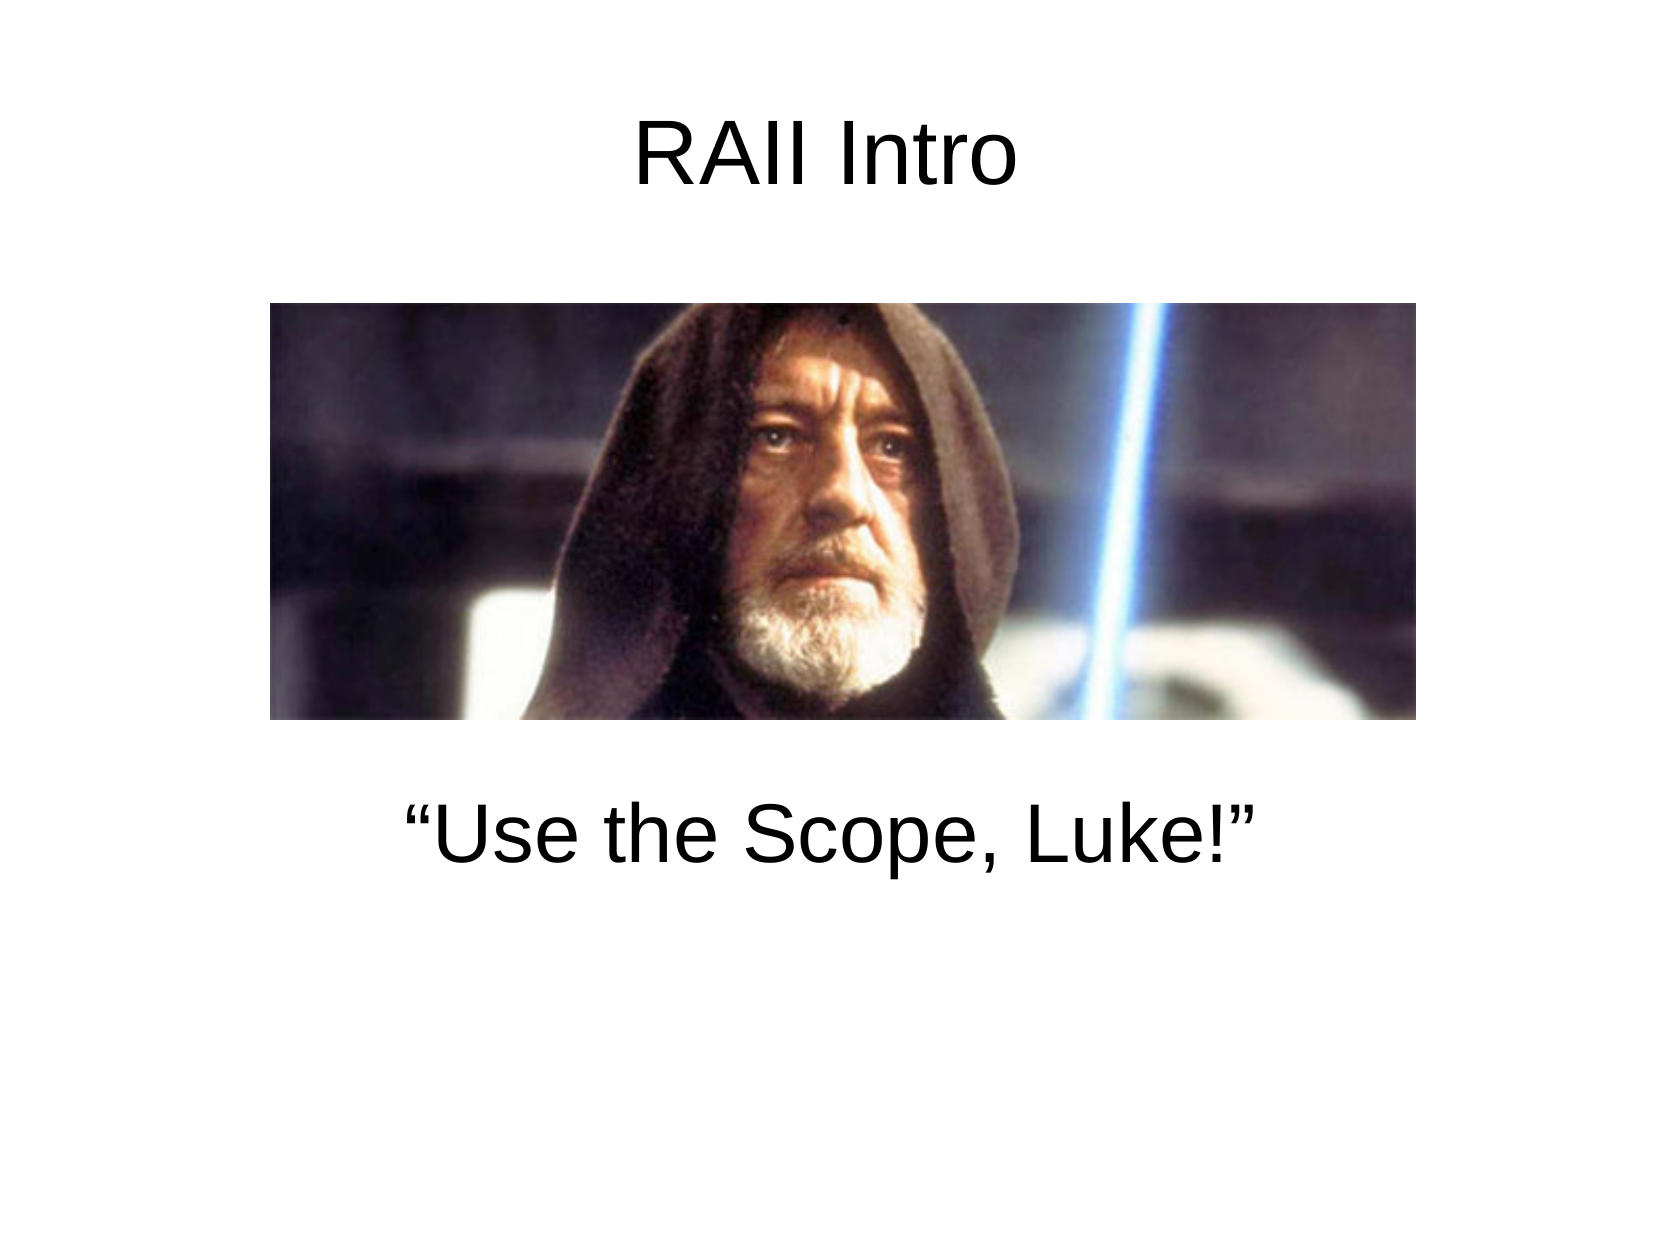

# RAII Intro
“Use the Scope, Luke!”